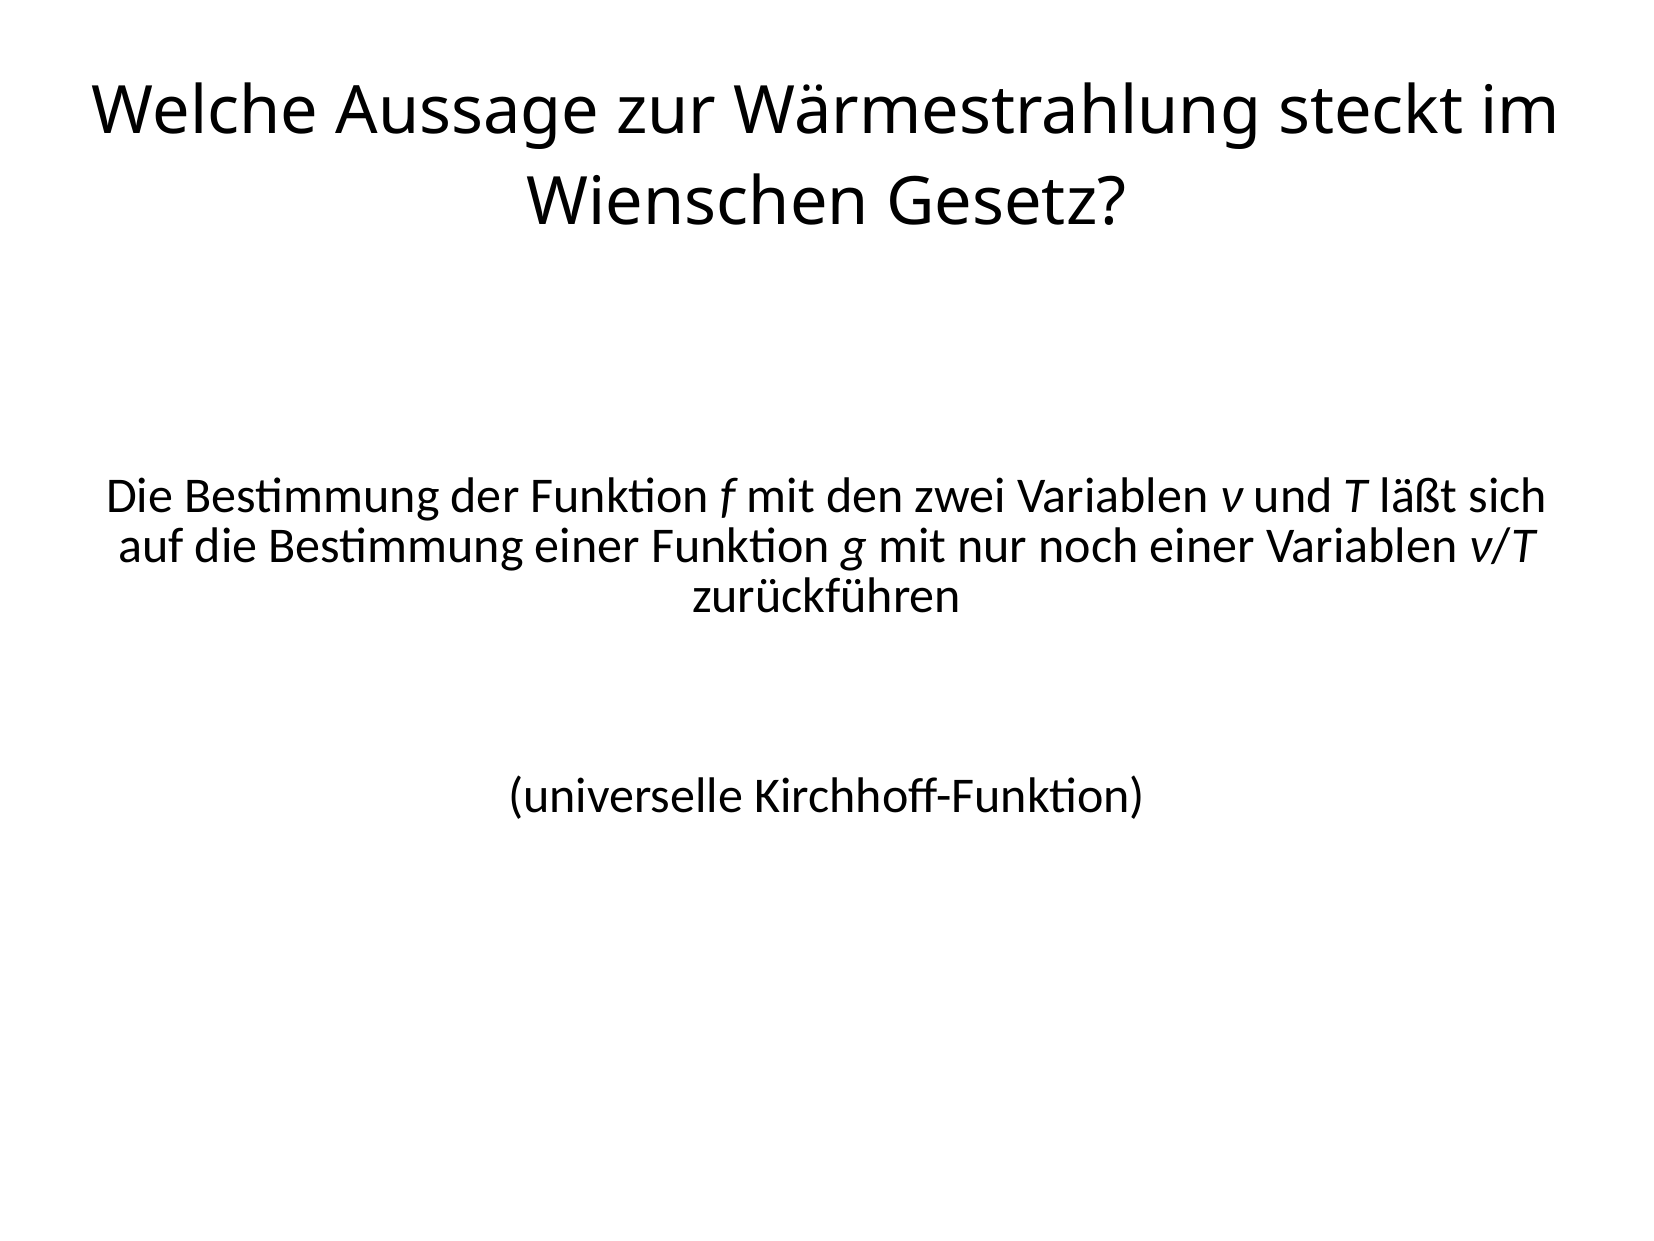

# Welche Aussage zur Wärmestrahlung steckt im Wienschen Gesetz?
Die Bestimmung der Funktion f mit den zwei Variablen ν und T läßt sich auf die Bestimmung einer Funktion g mit nur noch einer Variablen ν/T zurückführen
(universelle Kirchhoff-Funktion)